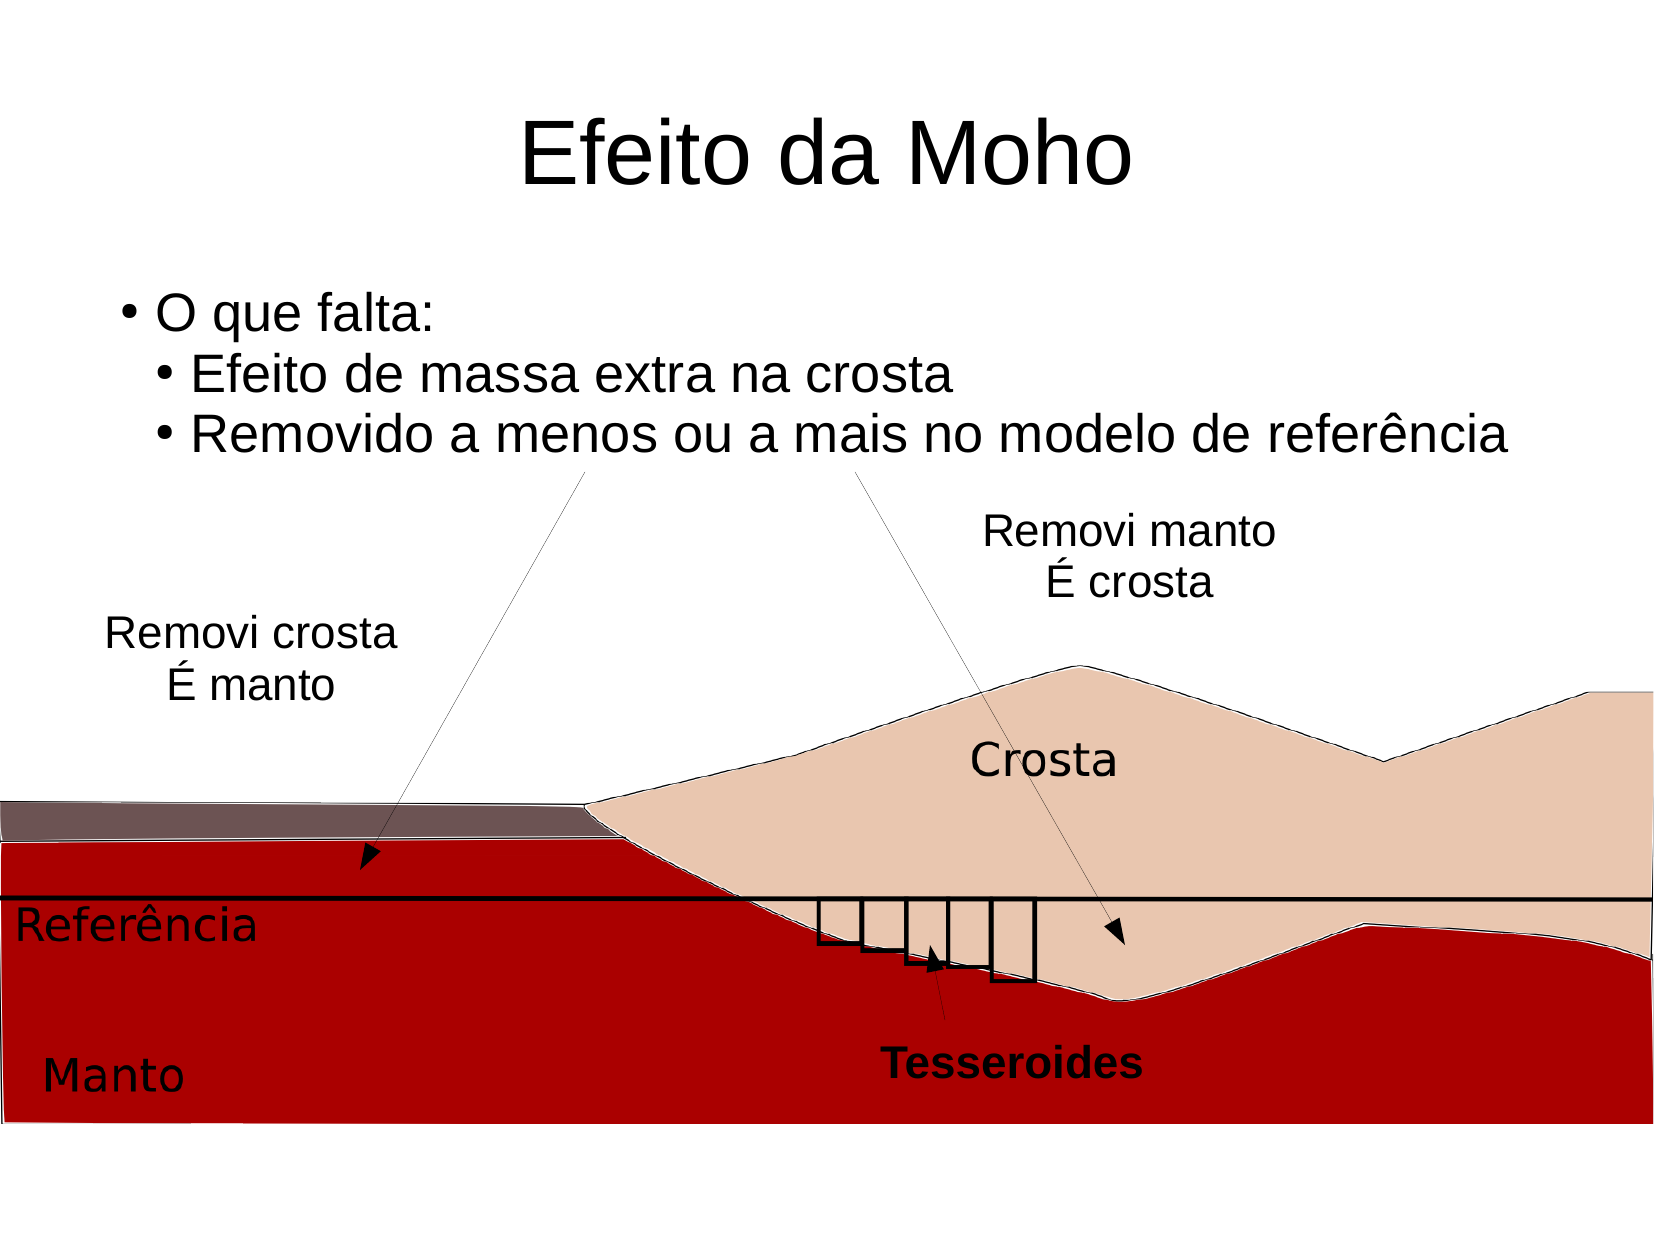

# Efeito da Moho
O que falta:
Efeito de massa extra na crosta
Removido a menos ou a mais no modelo de referência
Removi manto
É crosta
Removi crosta
É manto
Tesseroides